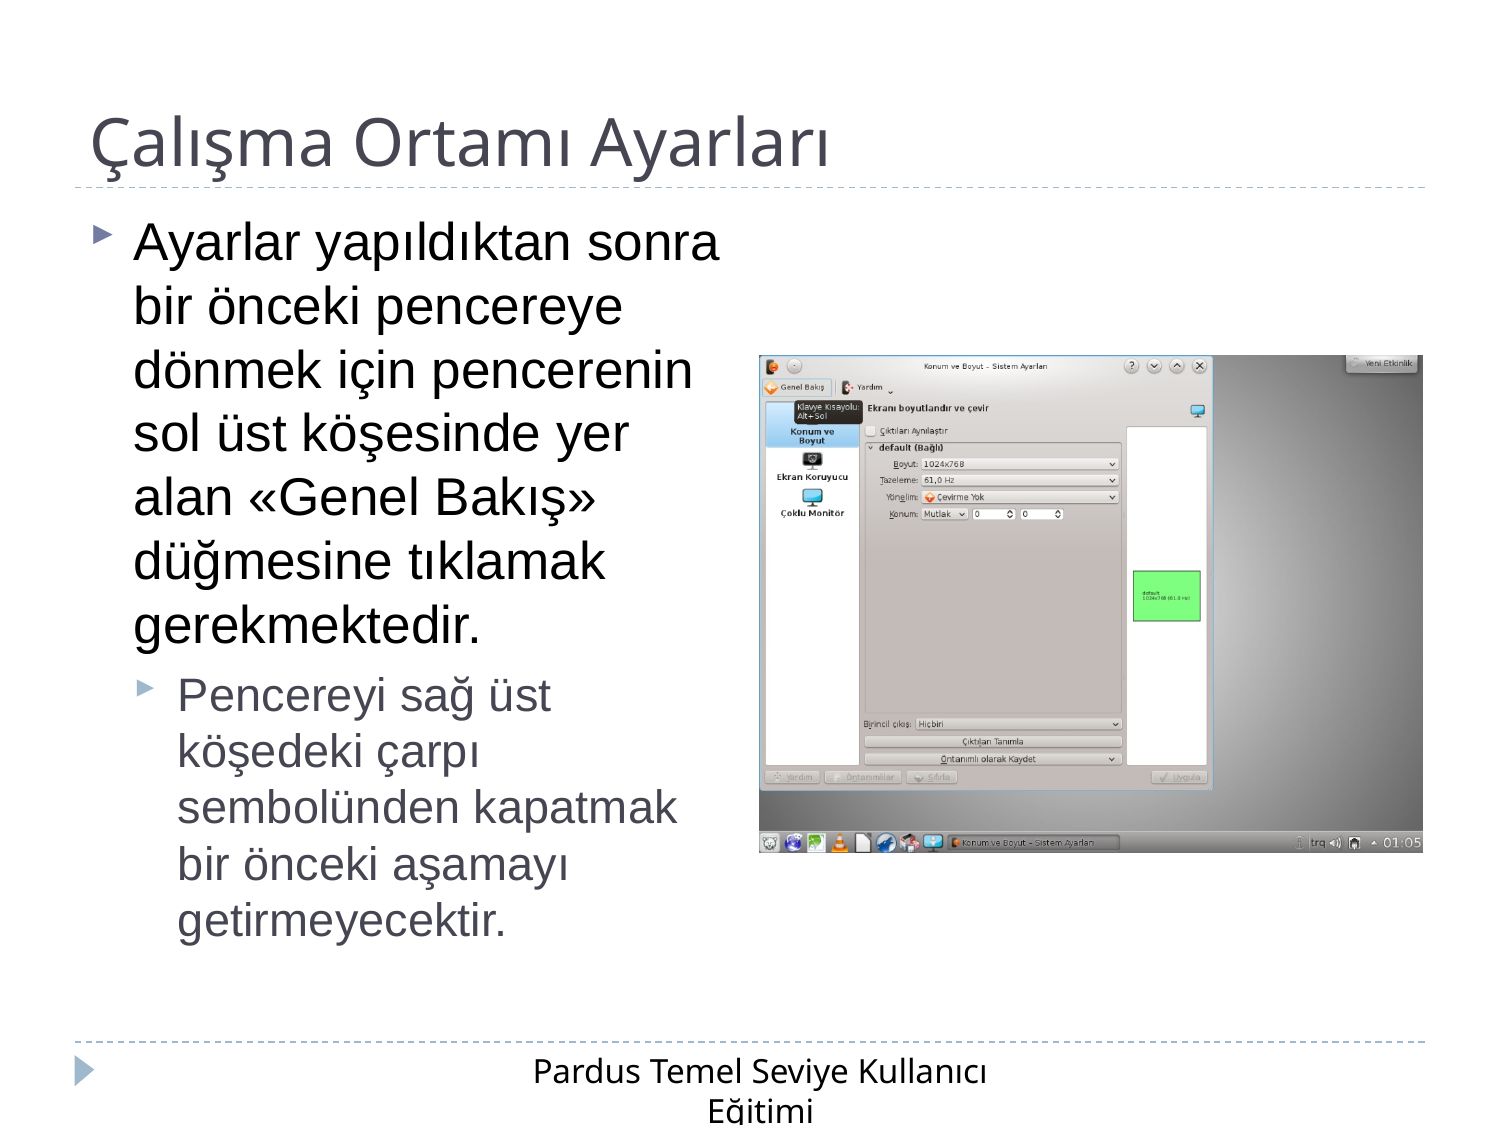

# Çalışma Ortamı Ayarları
Ayarlar yapıldıktan sonra bir önceki pencereye dönmek için pencerenin sol üst köşesinde yer alan «Genel Bakış» düğmesine tıklamak gerekmektedir.
Pencereyi sağ üst köşedeki çarpı sembolünden kapatmak bir önceki aşamayı getirmeyecektir.